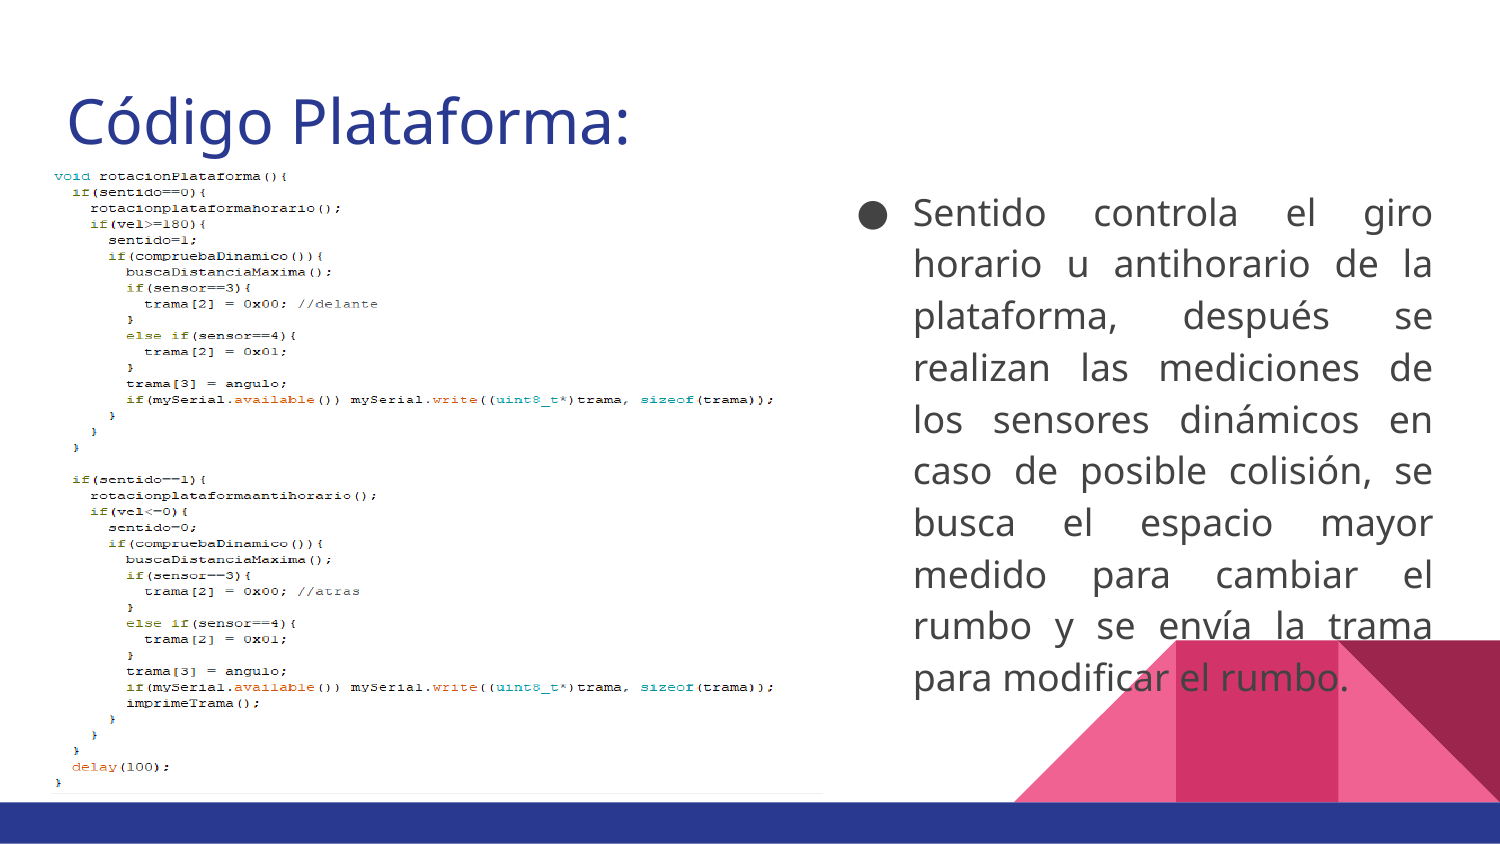

# Código Plataforma:
Sentido controla el giro horario u antihorario de la plataforma, después se realizan las mediciones de los sensores dinámicos en caso de posible colisión, se busca el espacio mayor medido para cambiar el rumbo y se envía la trama para modificar el rumbo.